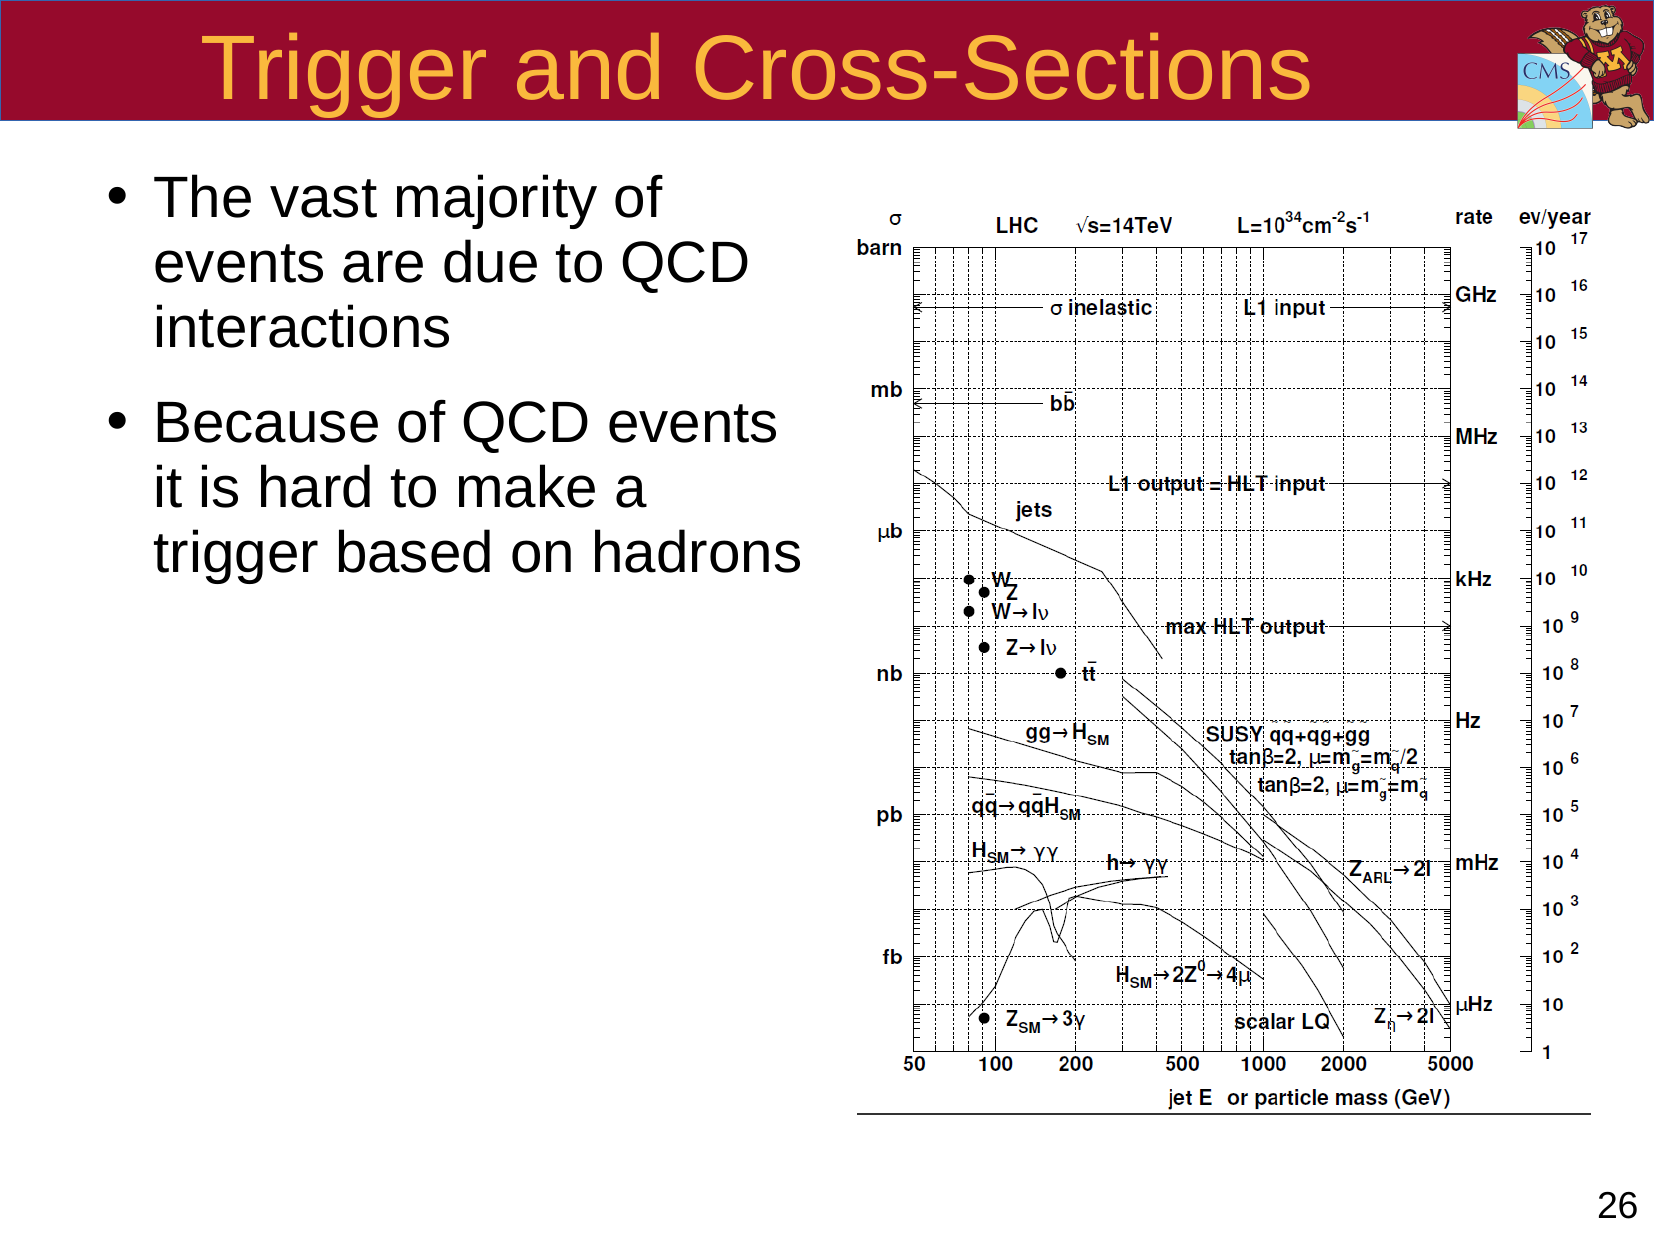

# Trigger and Cross-Sections
The vast majority of events are due to QCD interactions
Because of QCD events it is hard to make a trigger based on hadrons
26